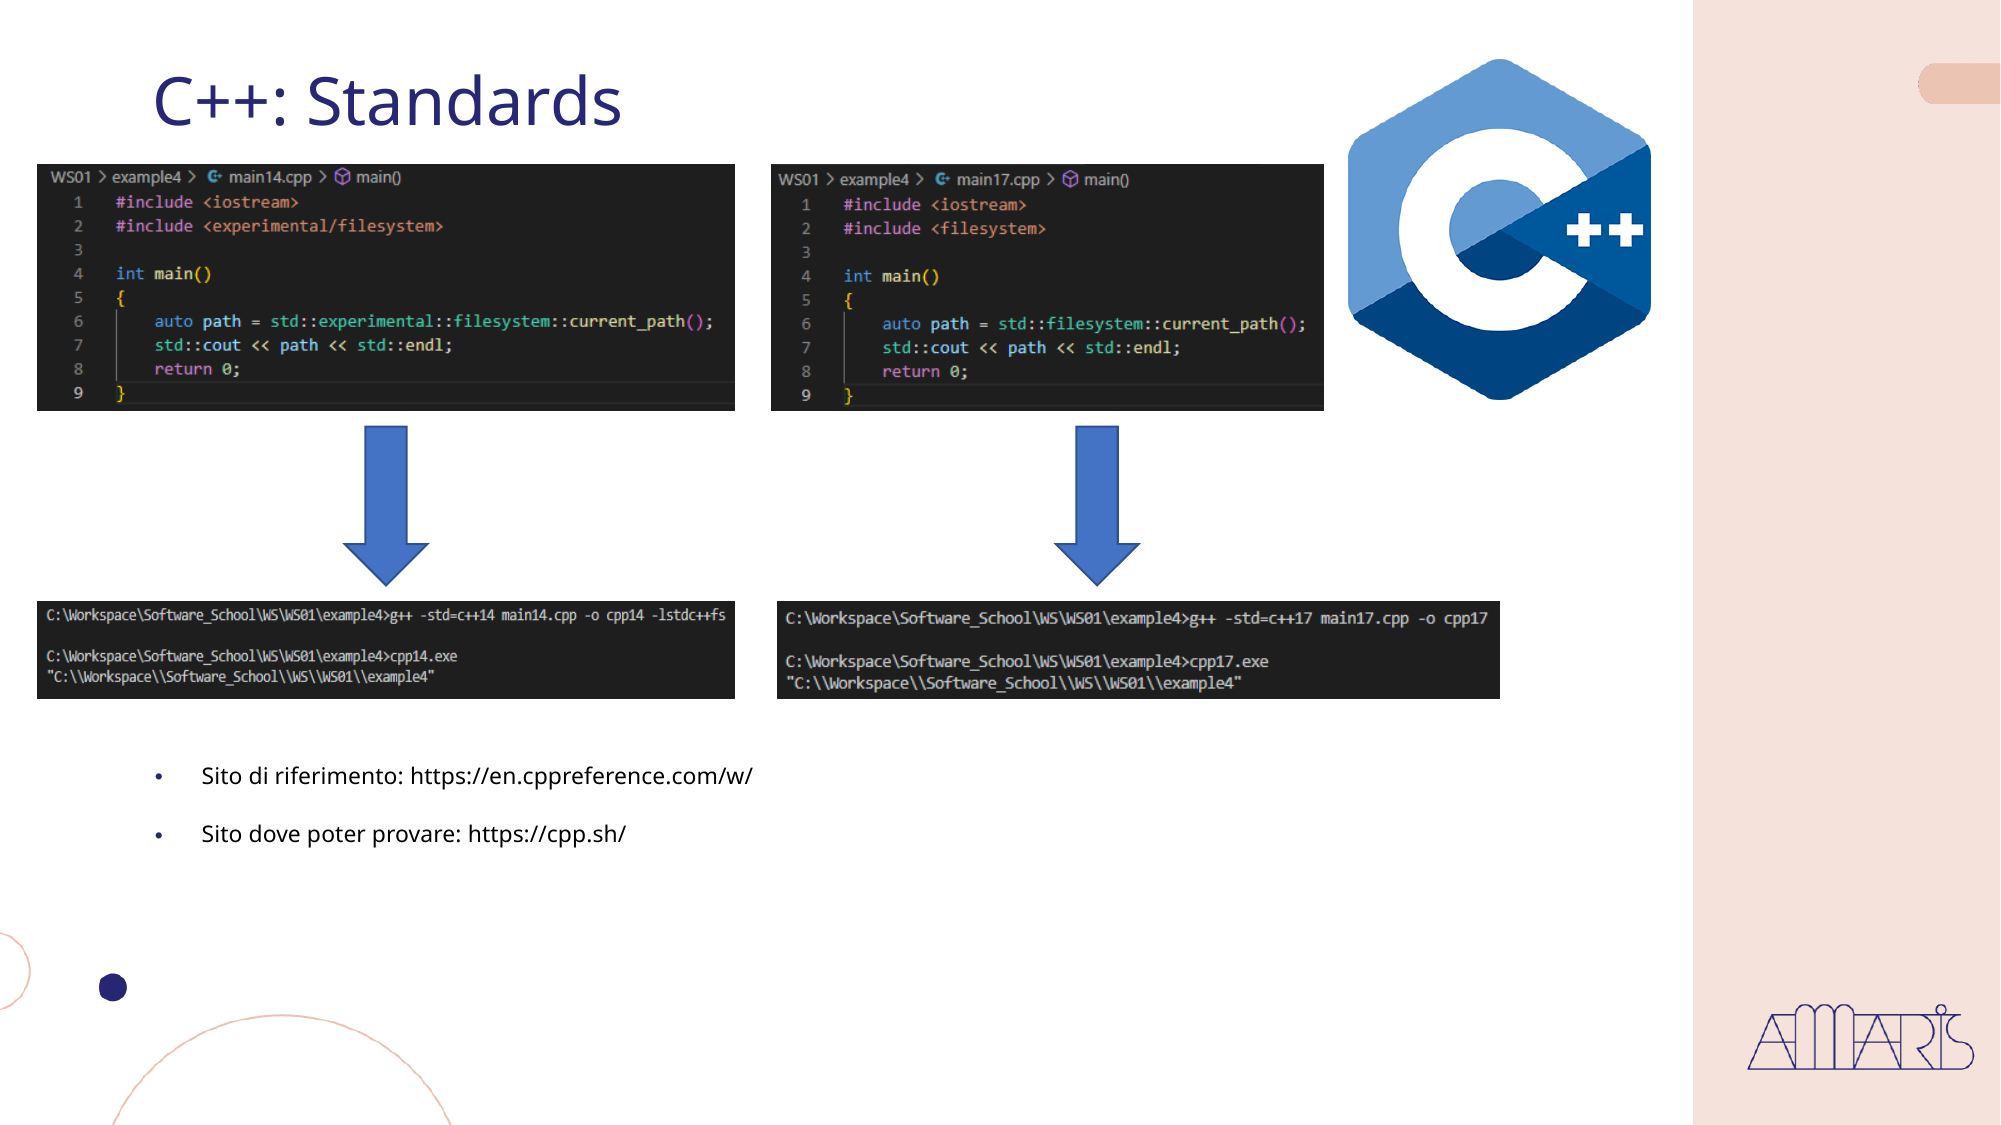

# C++: Standards
Sito di riferimento: https://en.cppreference.com/w/
Sito dove poter provare: https://cpp.sh/